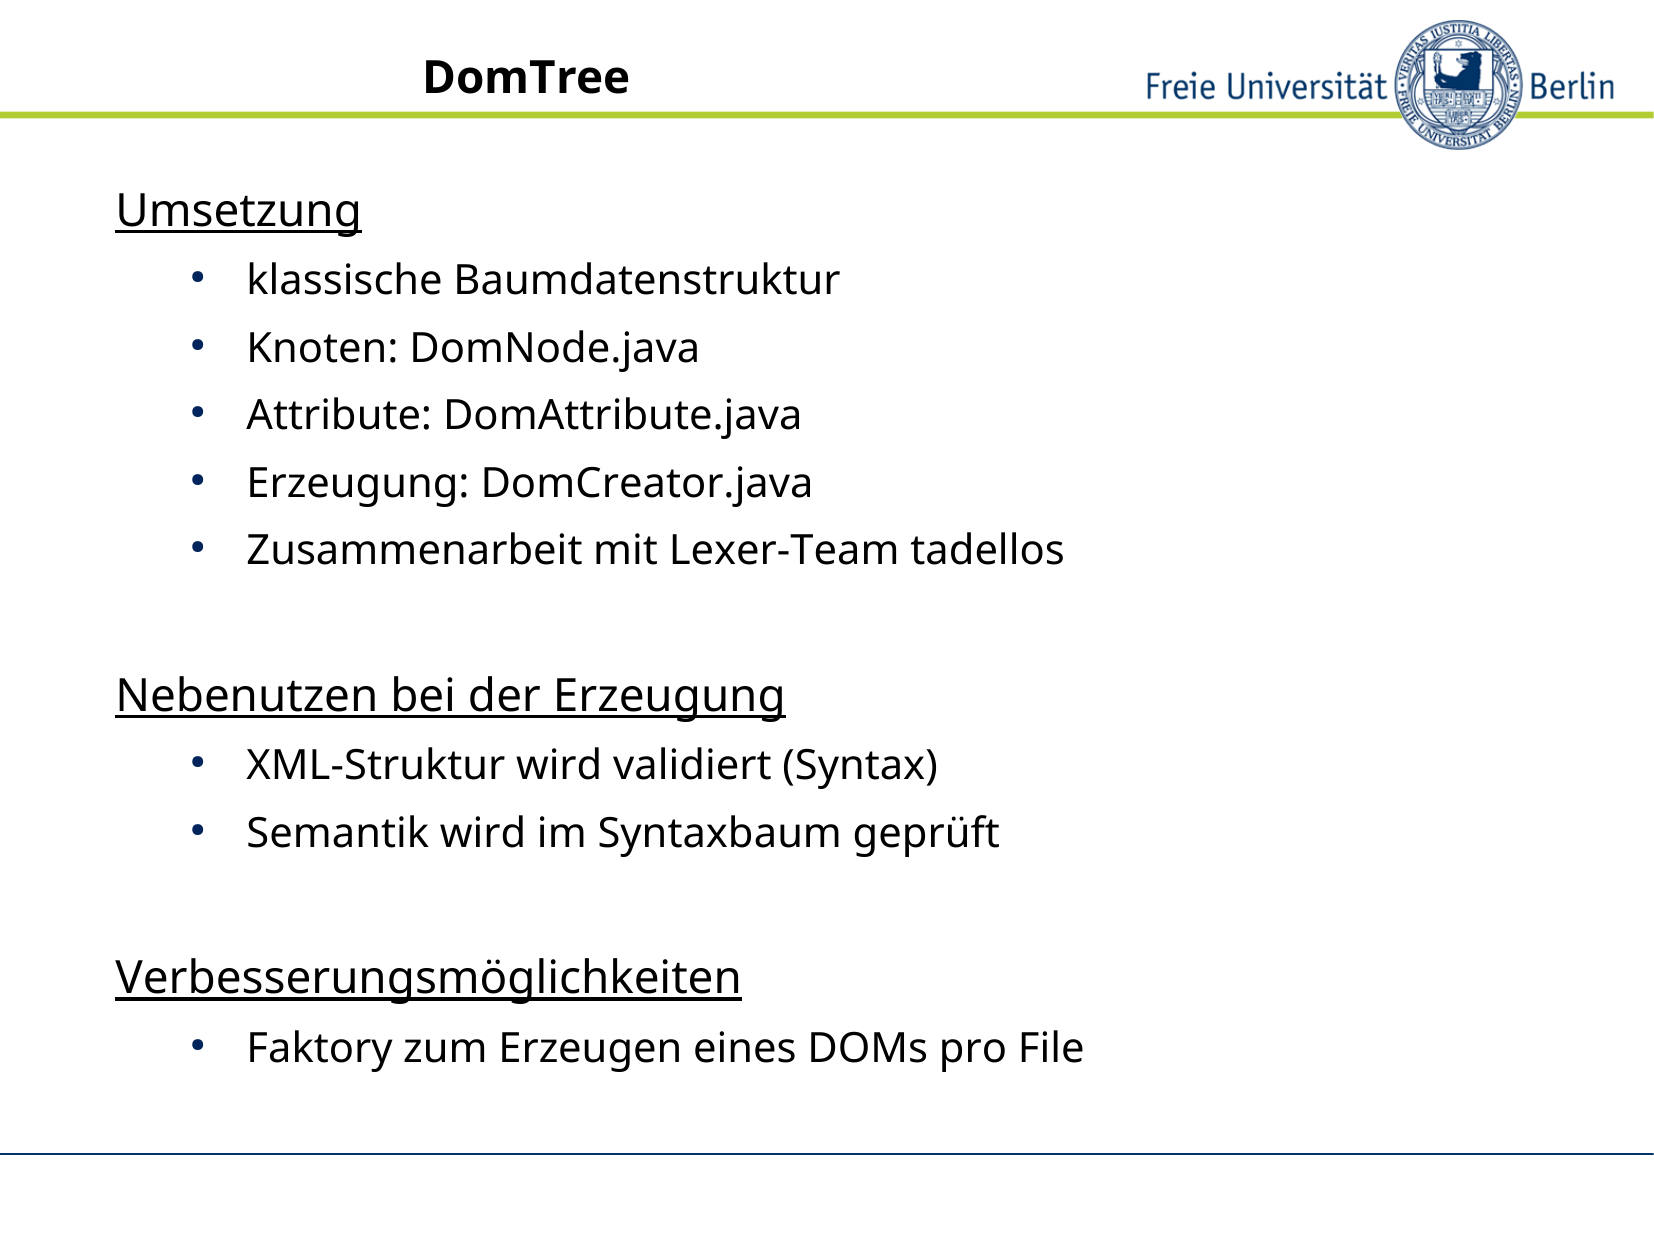

# DomTree
Umsetzung
klassische Baumdatenstruktur
Knoten: DomNode.java
Attribute: DomAttribute.java
Erzeugung: DomCreator.java
Zusammenarbeit mit Lexer-Team tadellos
Nebenutzen bei der Erzeugung
XML-Struktur wird validiert (Syntax)
Semantik wird im Syntaxbaum geprüft
Verbesserungsmöglichkeiten
Faktory zum Erzeugen eines DOMs pro File